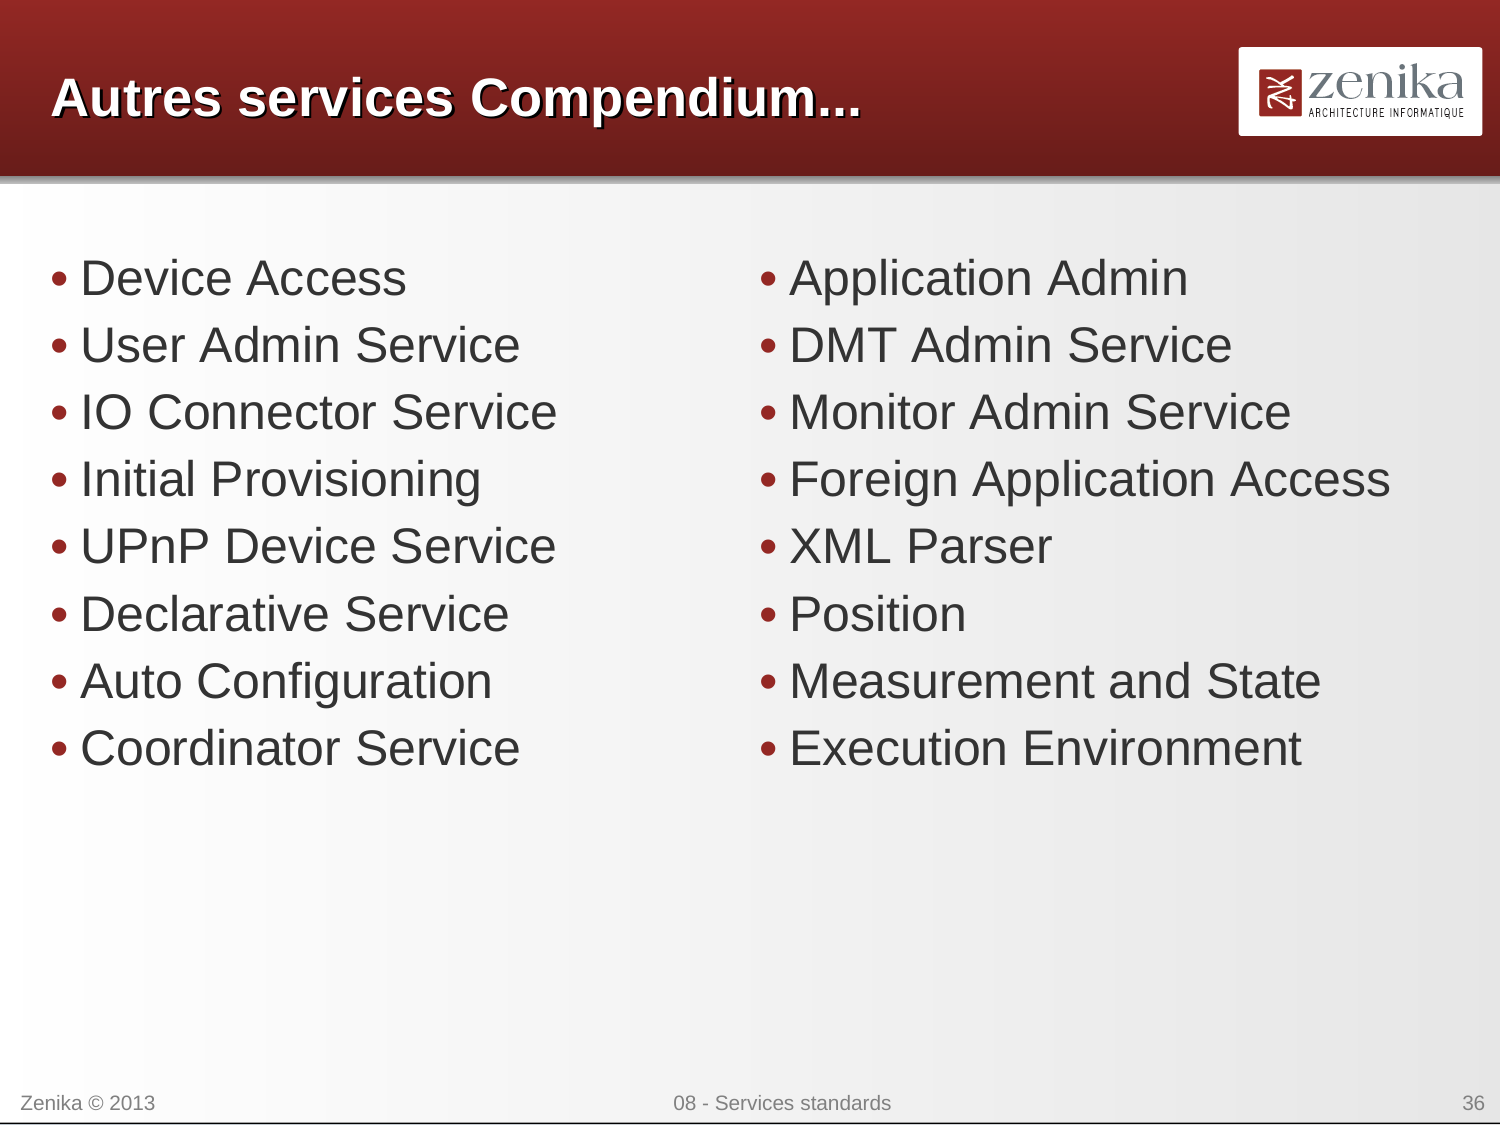

# Autres services Compendium...
Device Access
User Admin Service
IO Connector Service
Initial Provisioning
UPnP Device Service
Declarative Service
Auto Configuration
Coordinator Service
Application Admin
DMT Admin Service
Monitor Admin Service
Foreign Application Access
XML Parser
Position
Measurement and State
Execution Environment